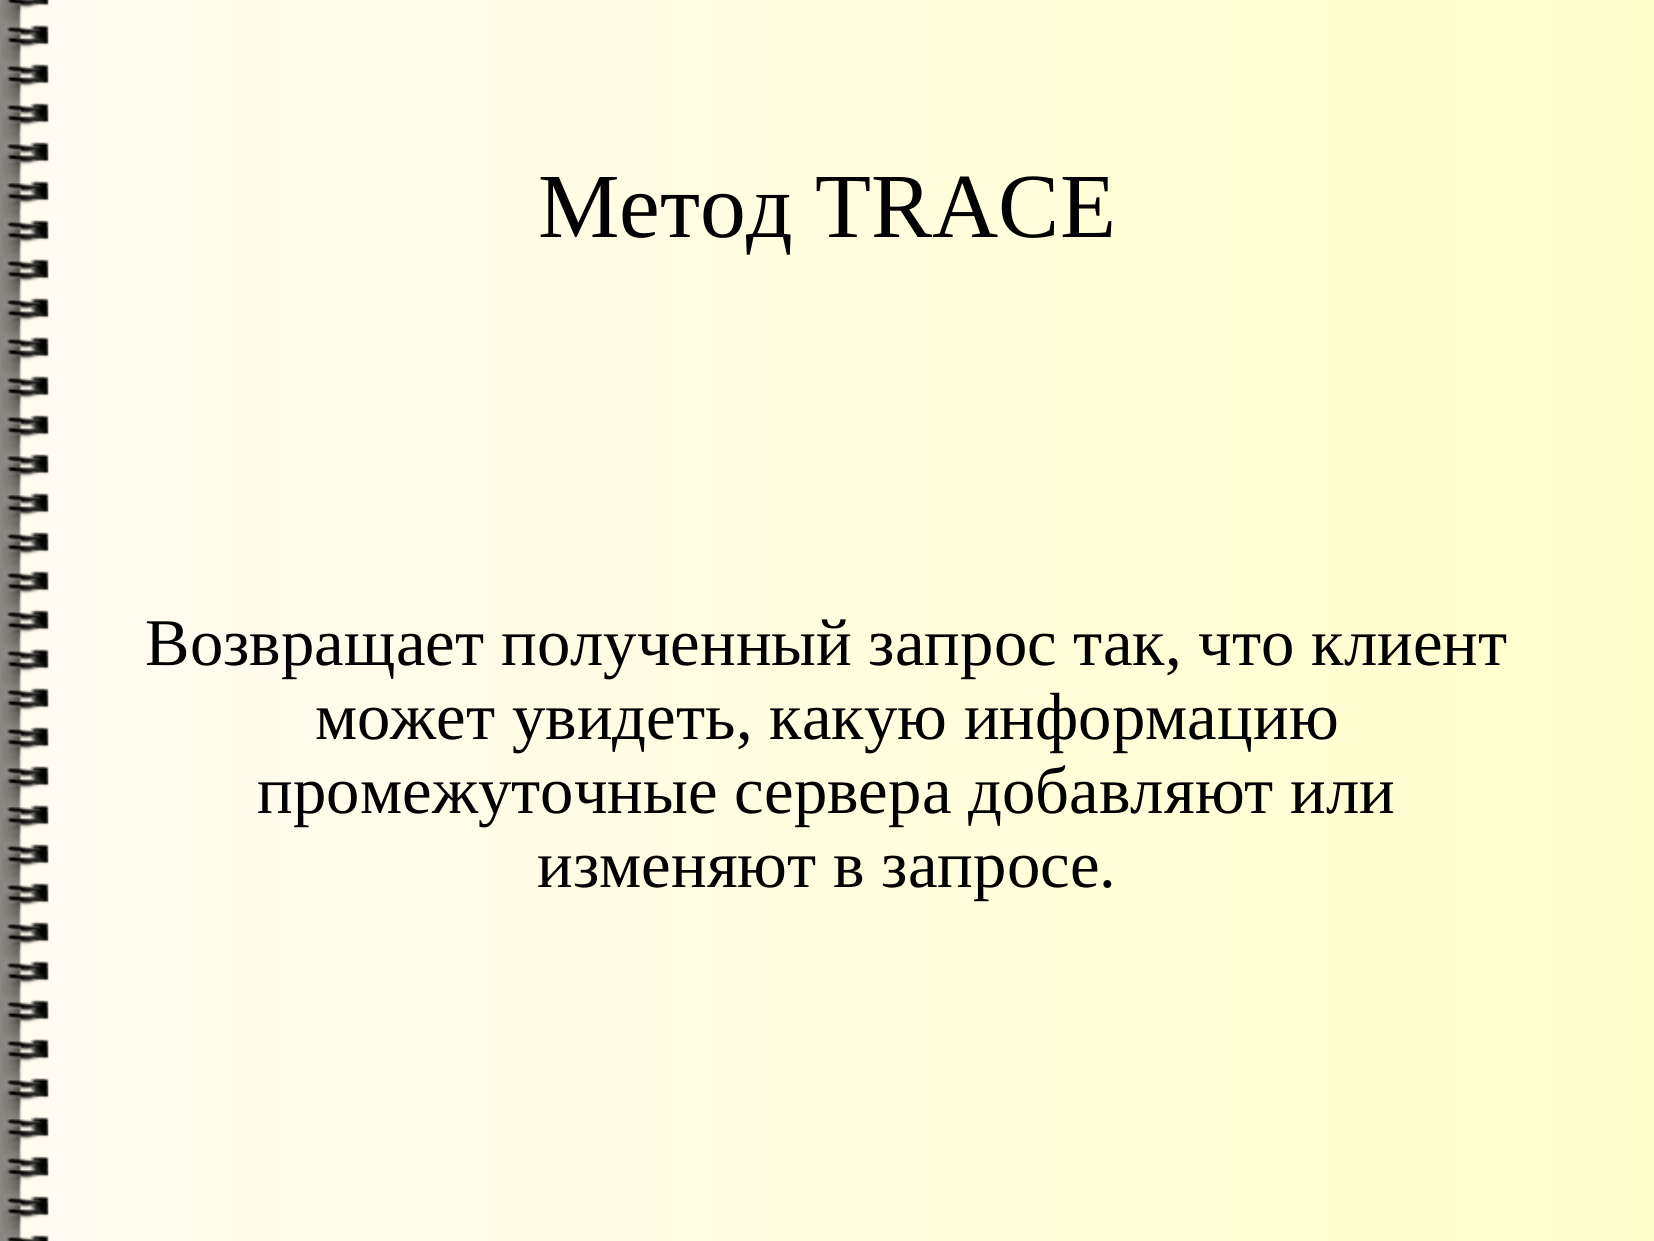

# Метод TRACE
Возвращает полученный запрос так, что клиент может увидеть, какую информацию промежуточные сервера добавляют или изменяют в запросе.